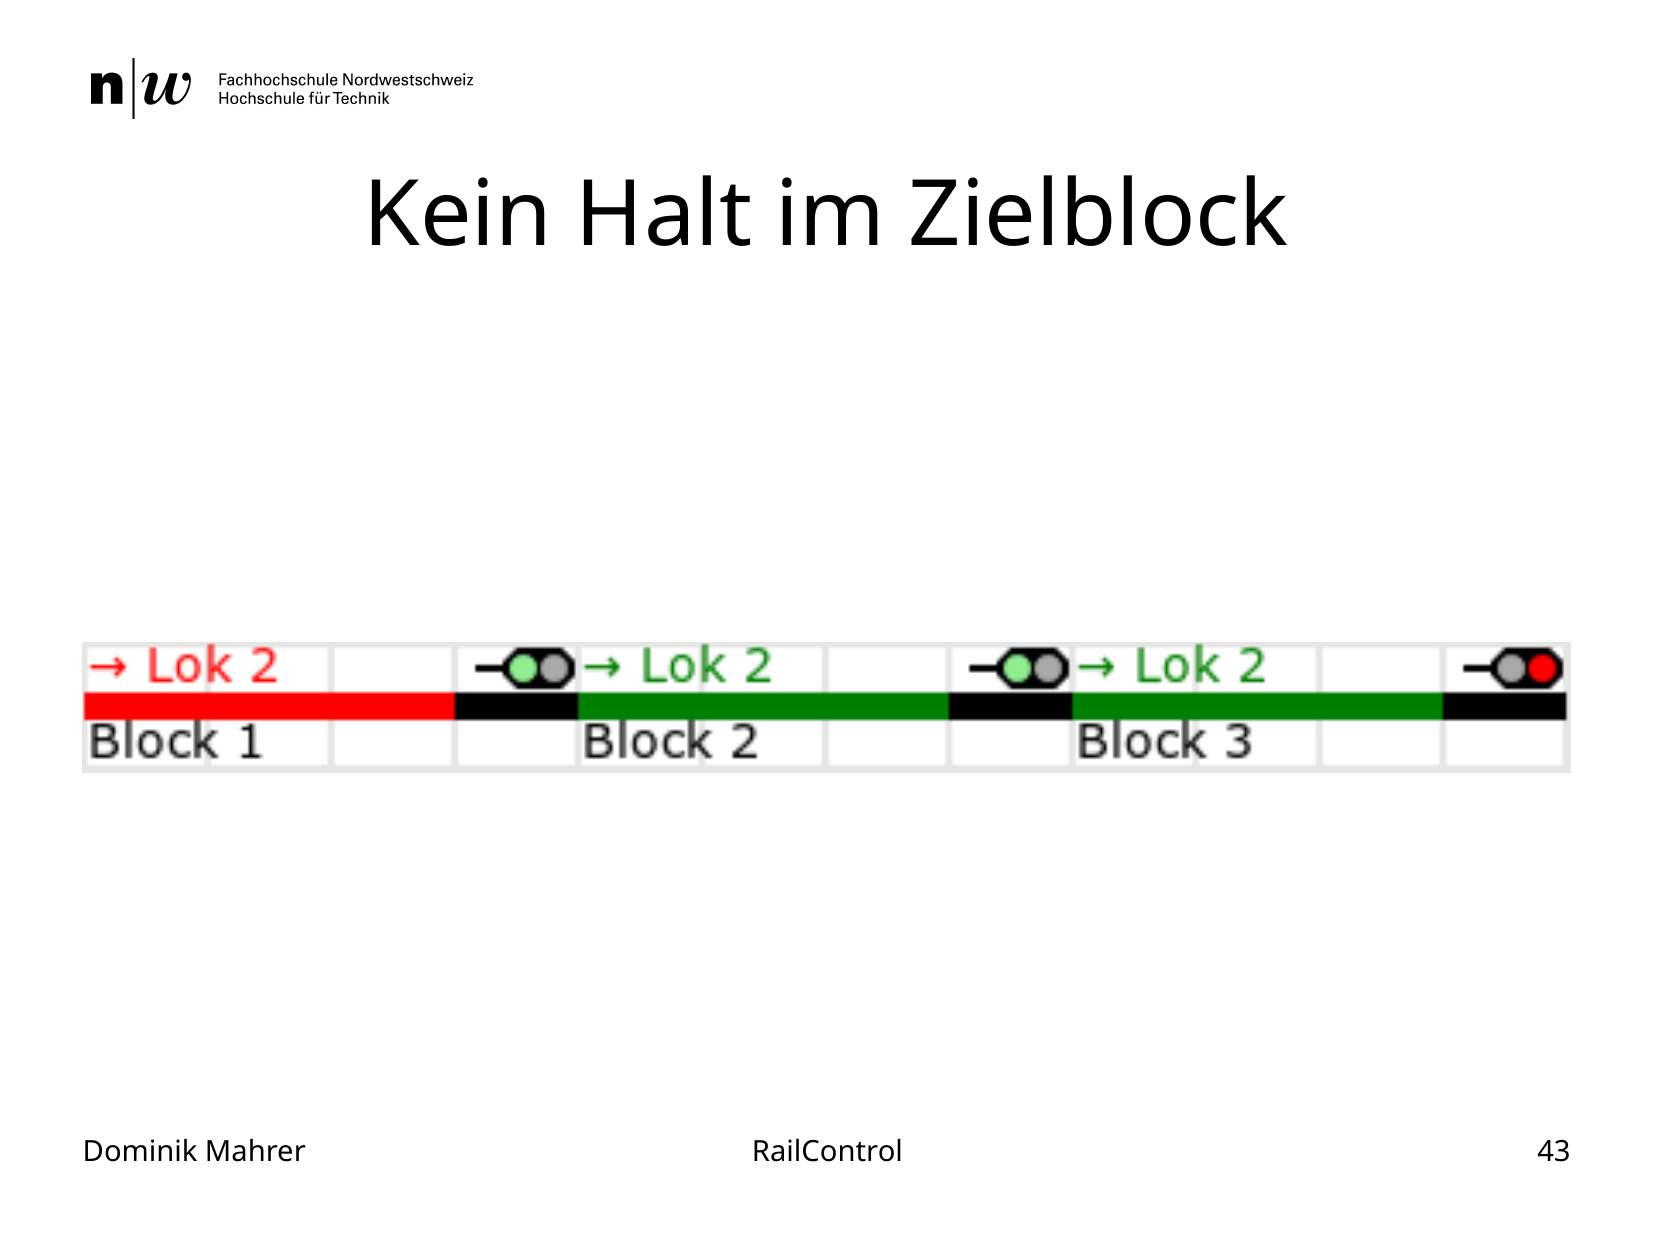

# Kein Halt im Zielblock
Dominik Mahrer
RailControl
43